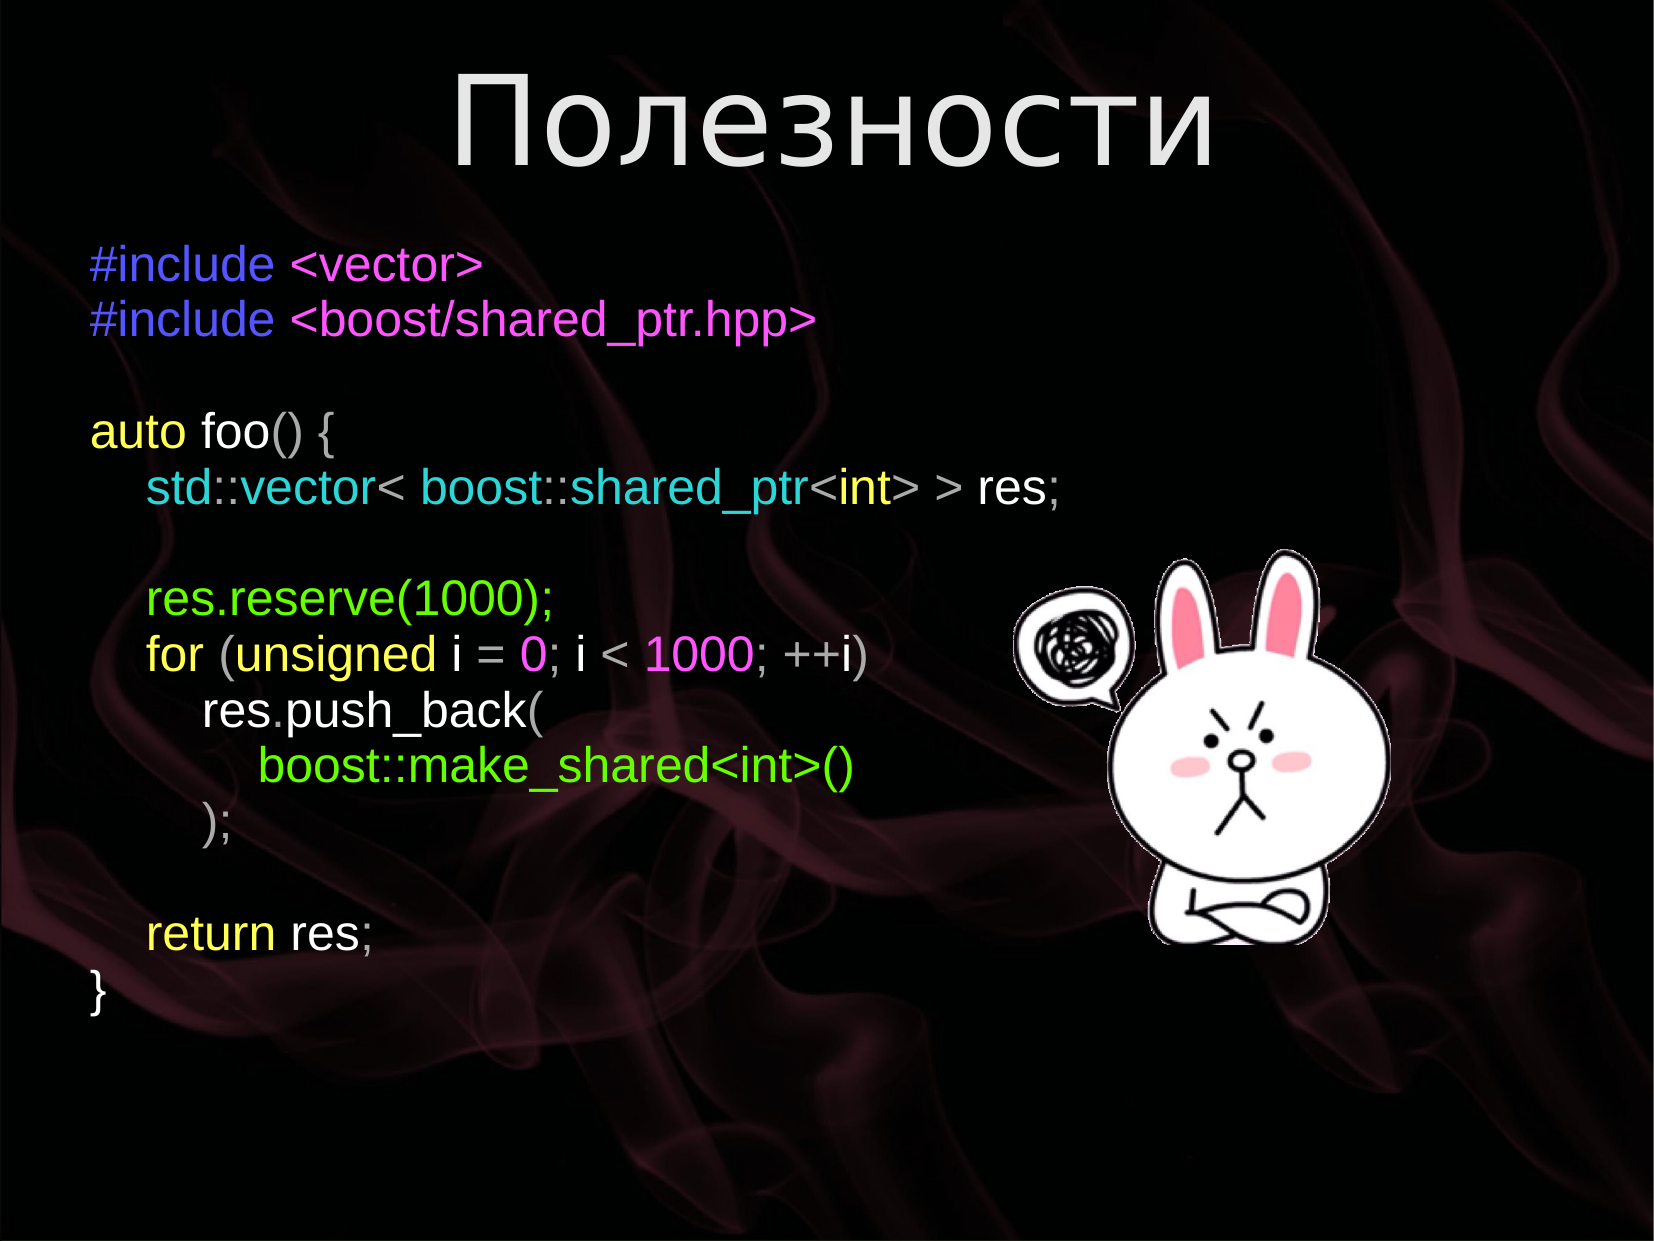

# Полезности
#include <vector>
#include <boost/shared_ptr.hpp>
auto foo() {
 std::vector< boost::shared_ptr<int> > res;
 res.reserve(1000);
 for (unsigned i = 0; i < 1000; ++i)
 res.push_back(
 boost::make_shared<int>()
 );
 return res;
}